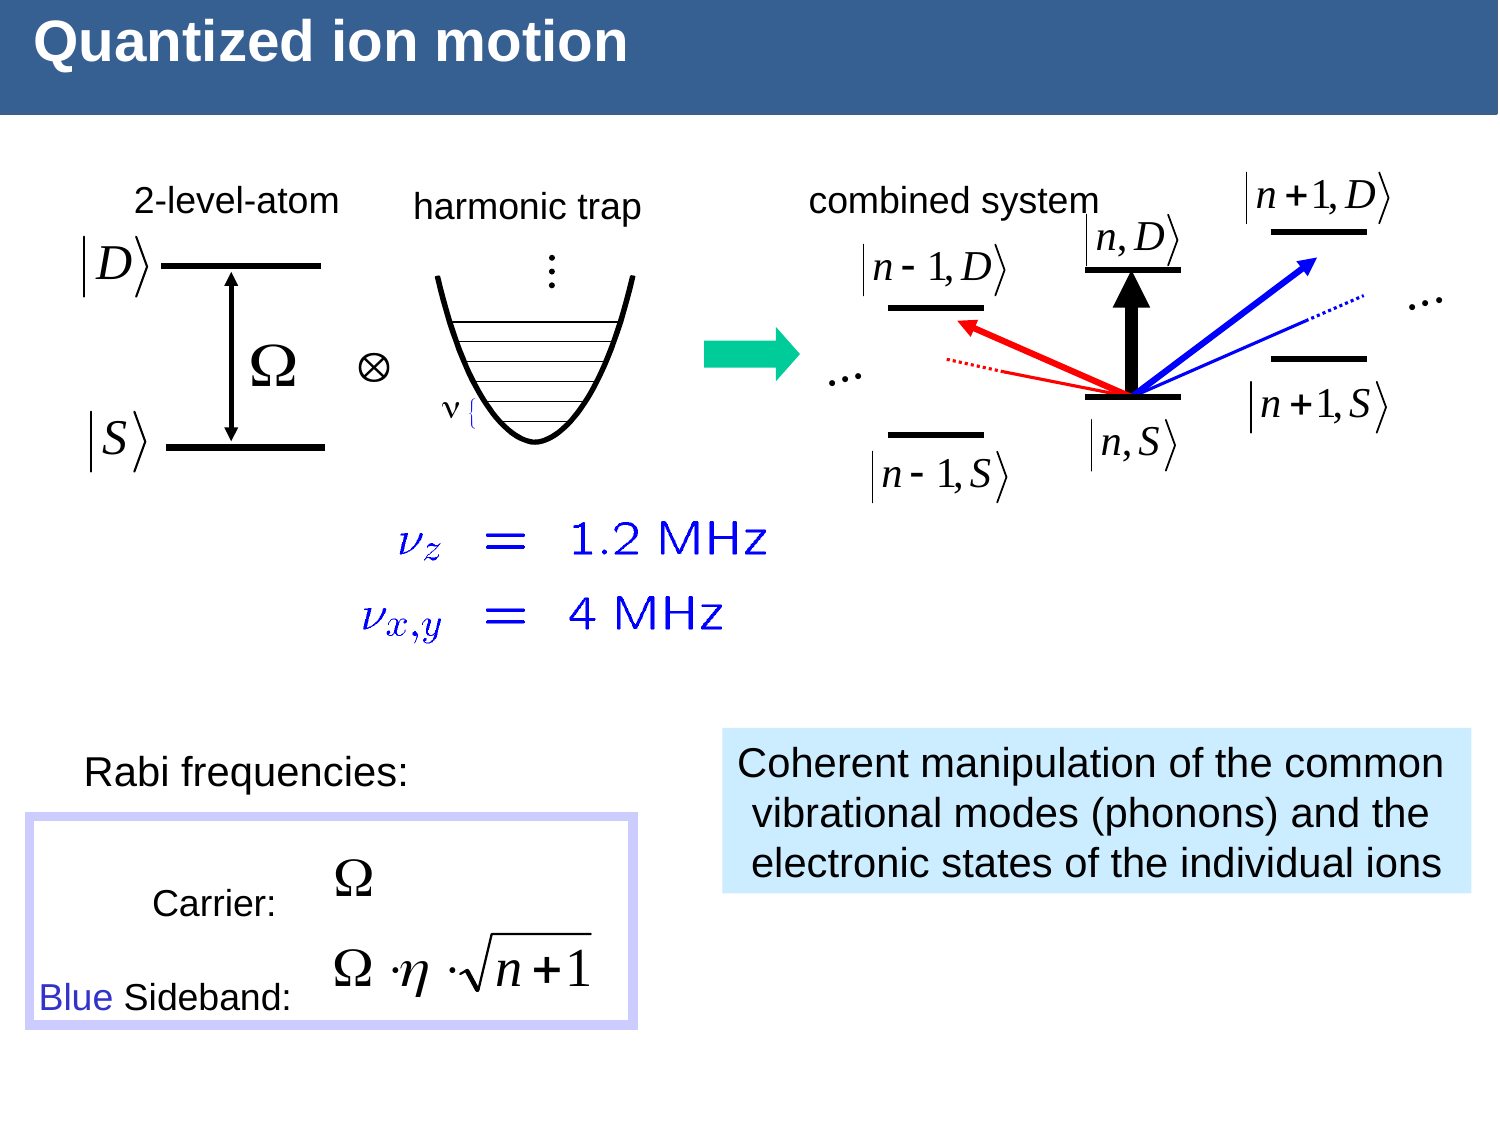

# Quantized ion motion
2-level-atom
combined system
harmonic trap




Coherent manipulation of the common
vibrational modes (phonons) and the
electronic states of the individual ions
Rabi frequencies:
Carrier:
Blue Sideband: